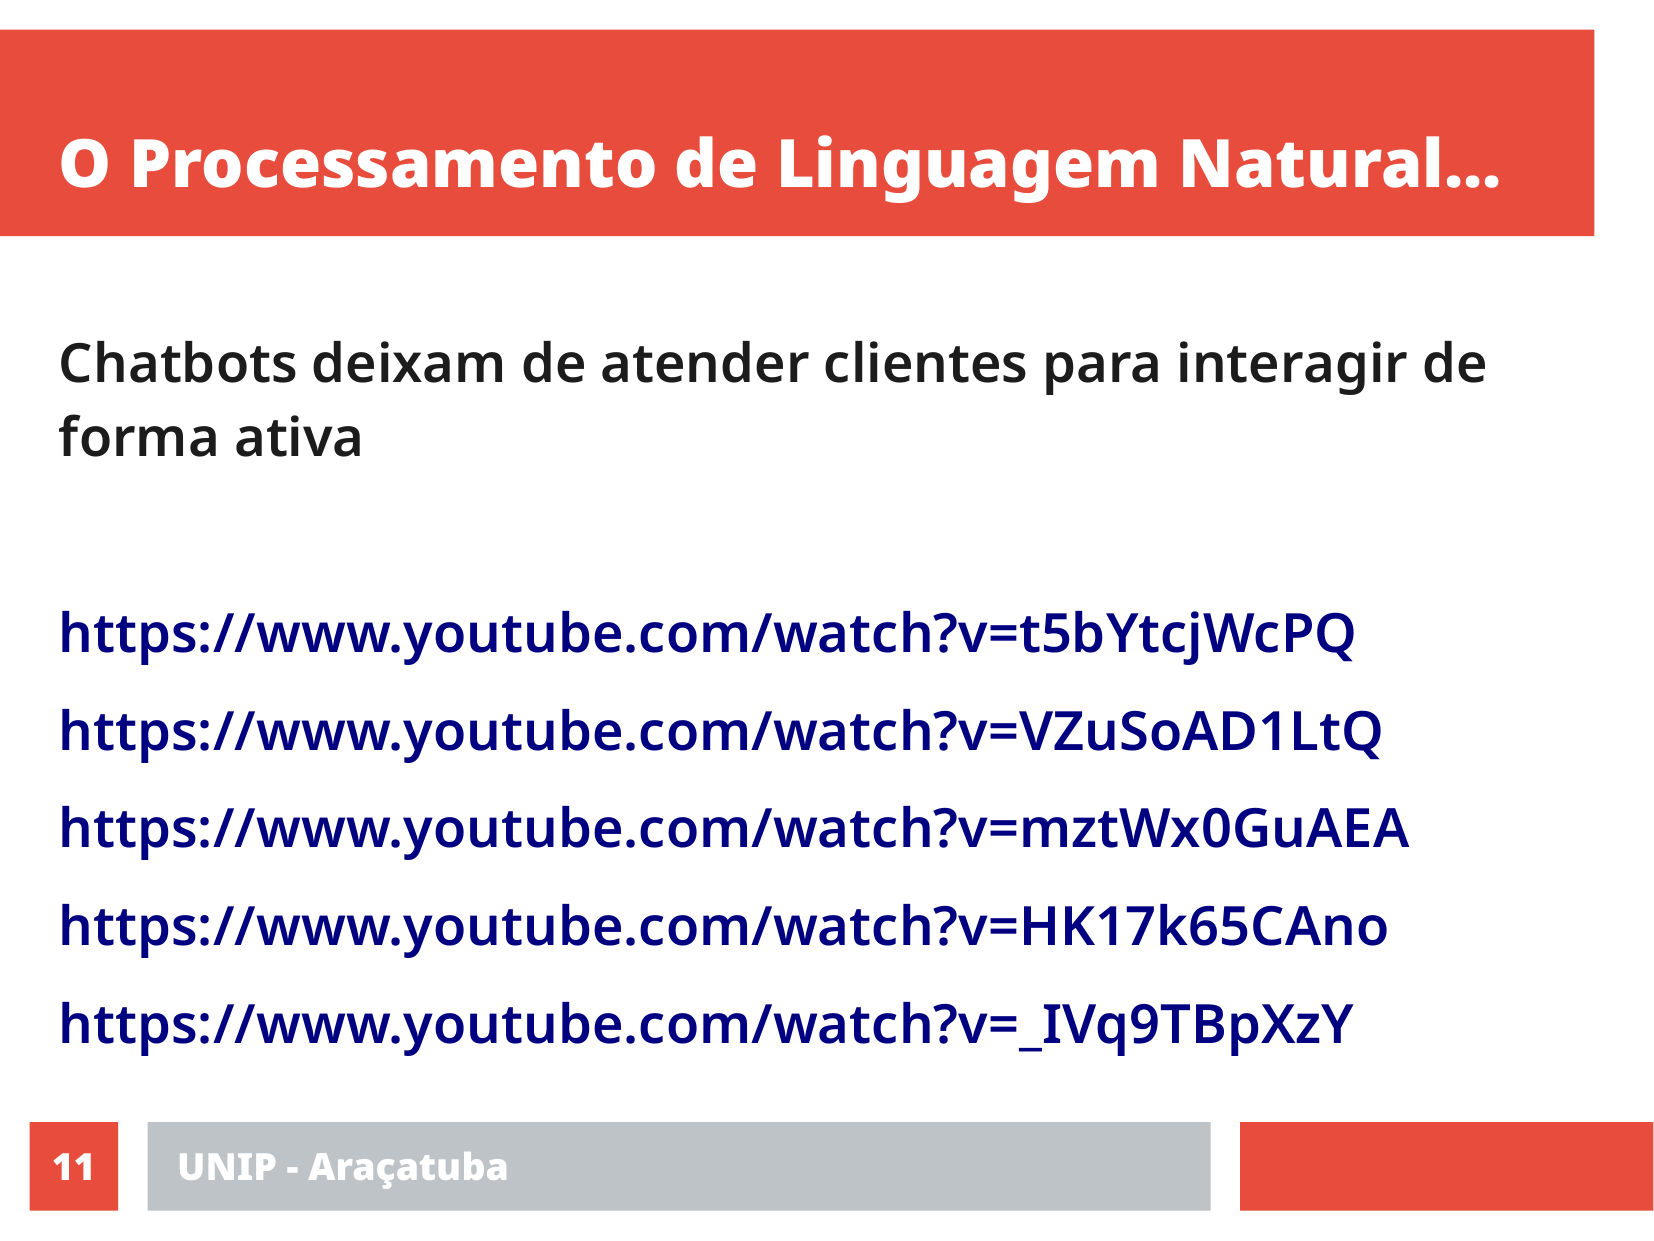

# O Processamento de Linguagem Natural...
Chatbots deixam de atender clientes para interagir de forma ativa
https://www.youtube.com/watch?v=t5bYtcjWcPQ
https://www.youtube.com/watch?v=VZuSoAD1LtQ
https://www.youtube.com/watch?v=mztWx0GuAEA
https://www.youtube.com/watch?v=HK17k65CAno
https://www.youtube.com/watch?v=_IVq9TBpXzY
11
UNIP - Araçatuba